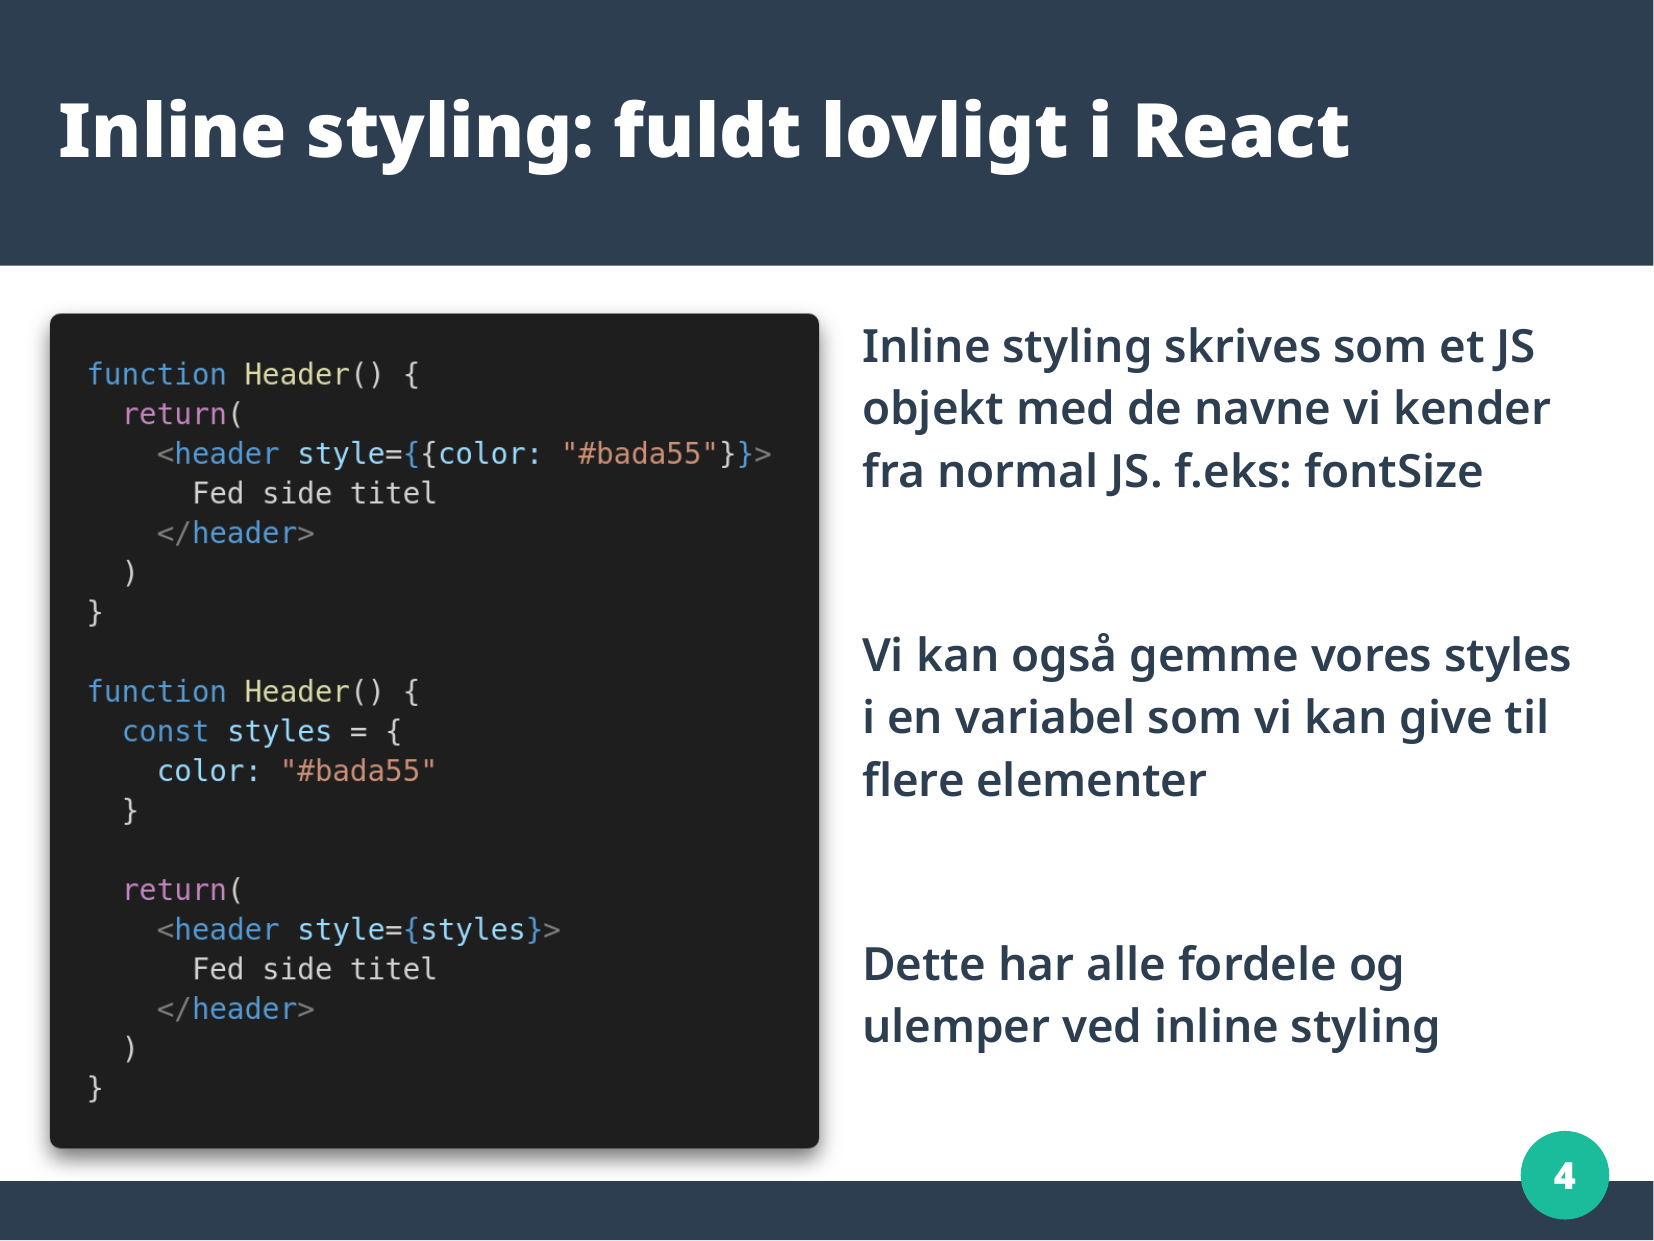

# Inline styling: fuldt lovligt i React
Inline styling skrives som et JS objekt med de navne vi kender fra normal JS. f.eks: fontSize
Vi kan også gemme vores styles i en variabel som vi kan give til flere elementer
Dette har alle fordele og ulemper ved inline styling
4